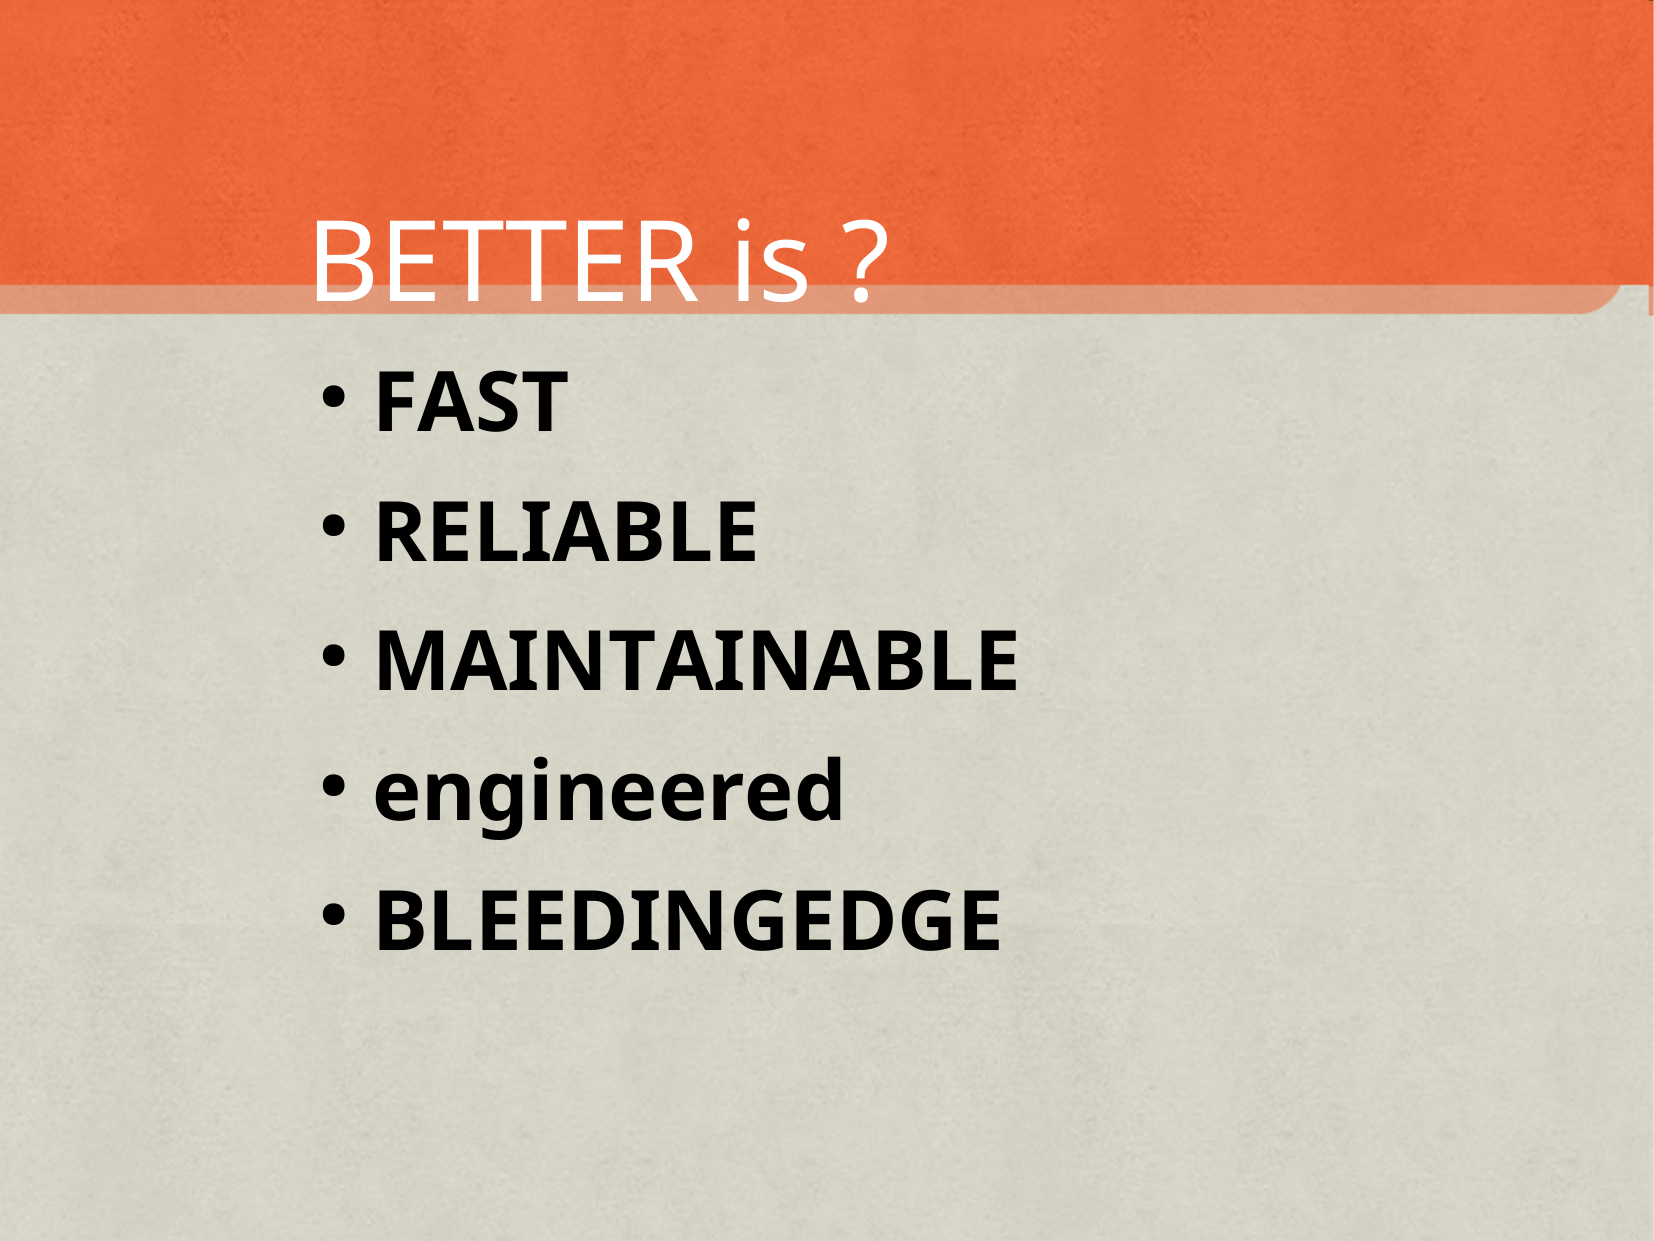

# BETTER is ?
FAST
RELIABLE
MAINTAINABLE
engineered
BLEEDINGEDGE